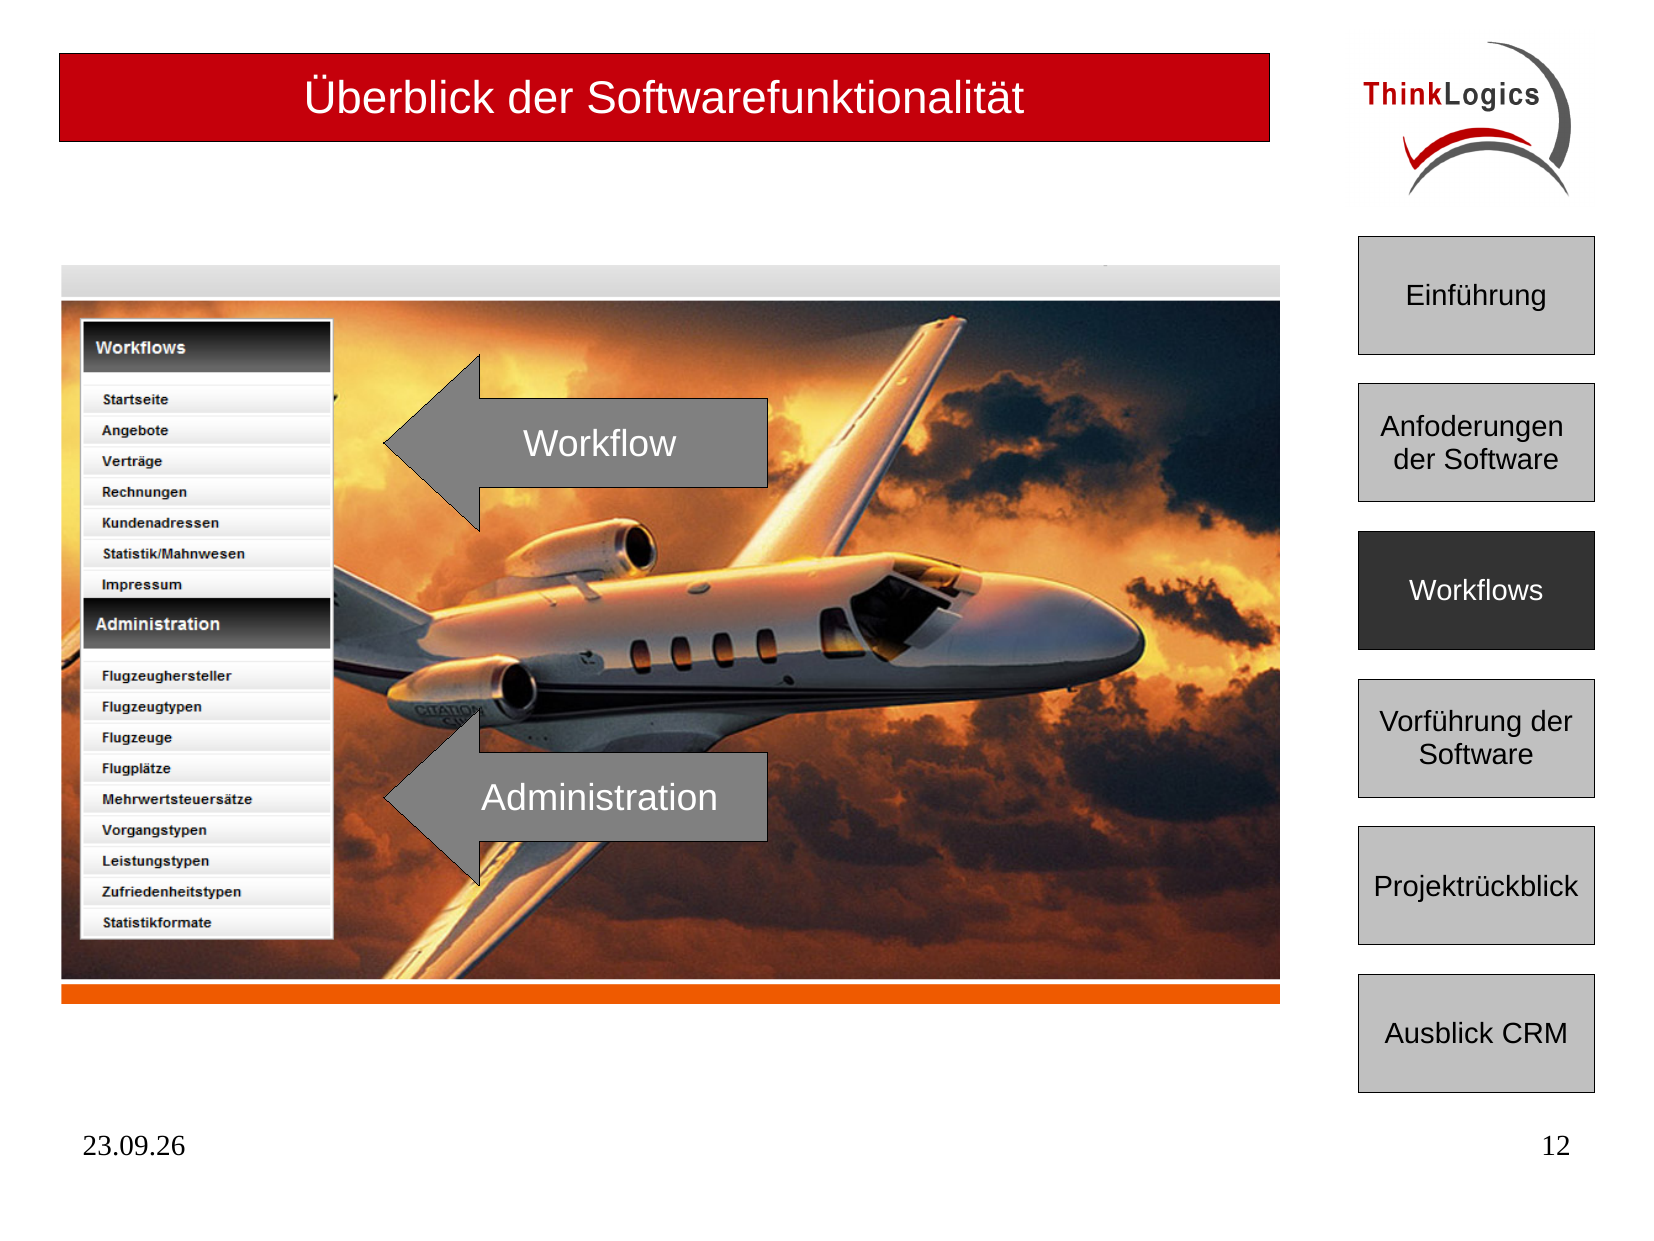

Überblick der Softwarefunktionalität
Einführung
Workflow
Anfoderungen
der Software
Workflows
Vorführung der
Software
Administration
Projektrückblick
Ausblick CRM
12